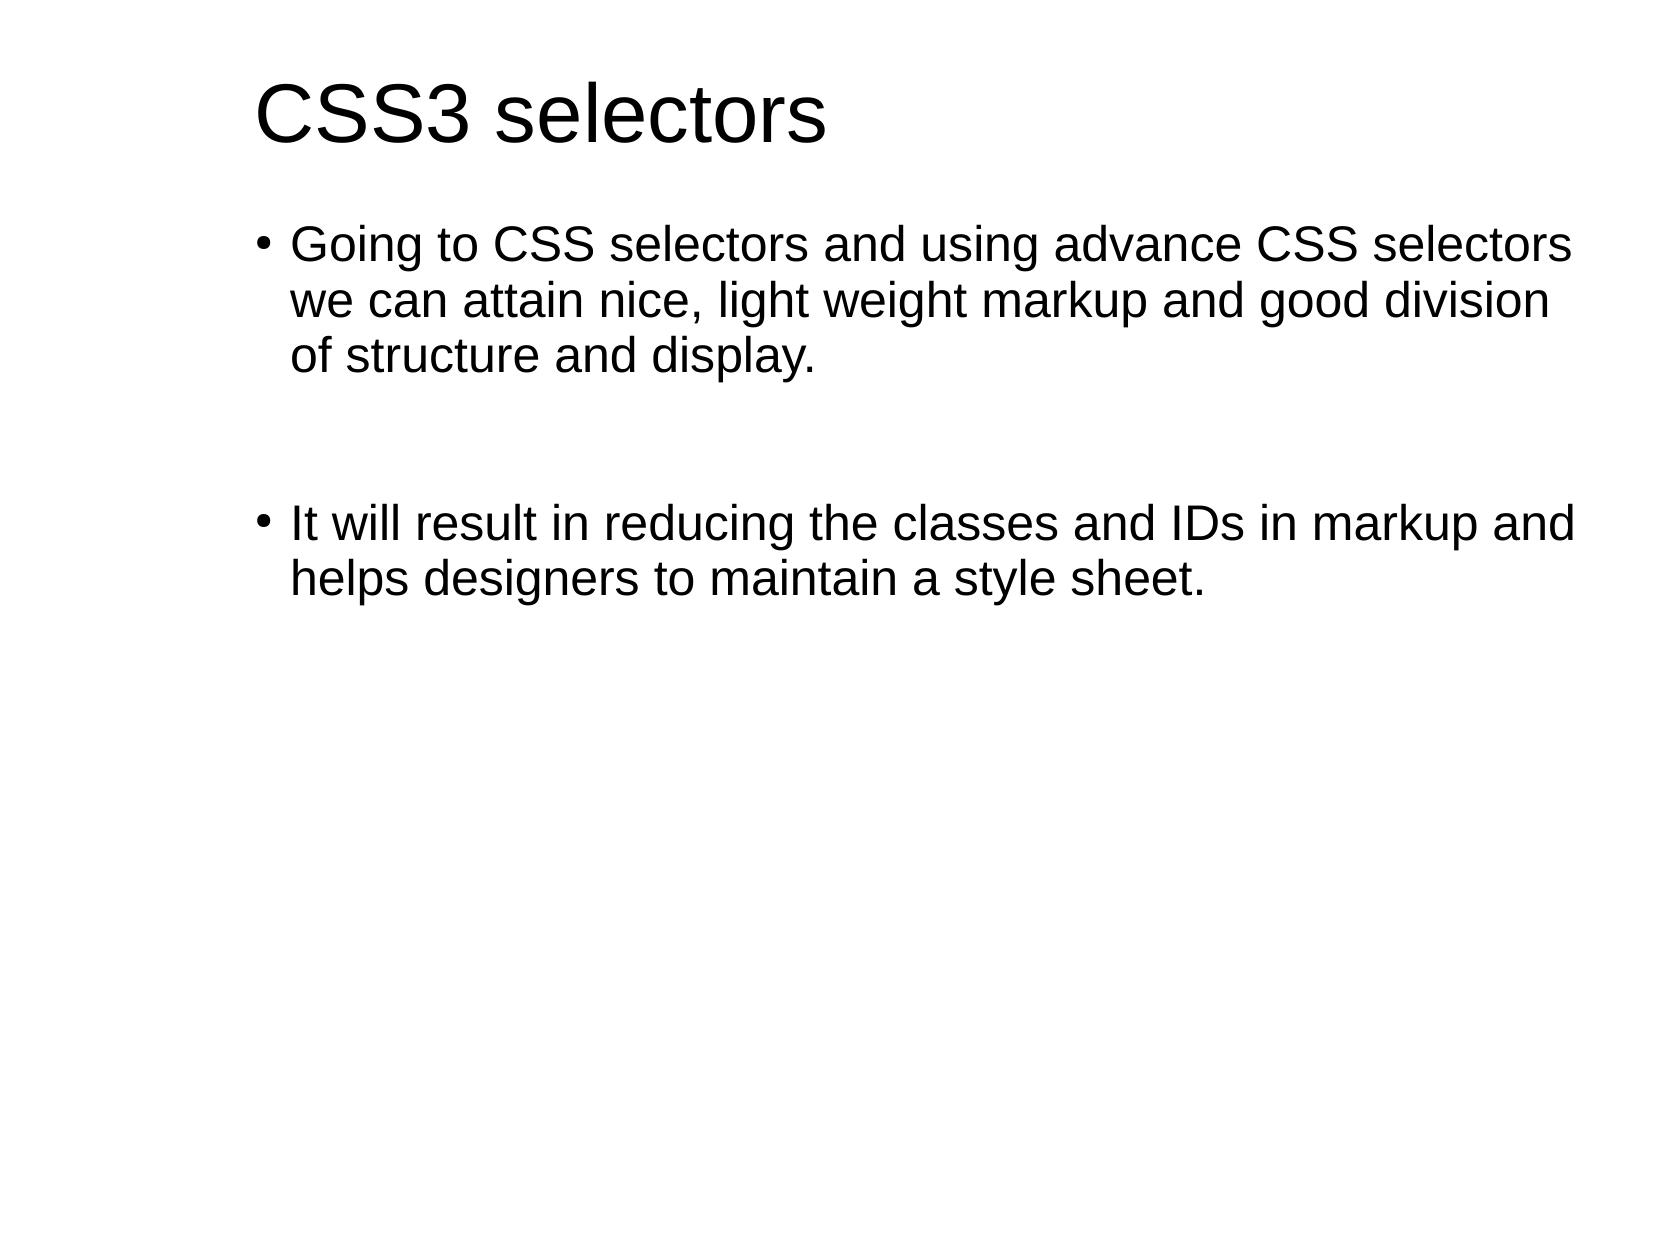

CSS3 selectors
Going to CSS selectors and using advance CSS selectors
we can attain nice, light weight markup and good division
of structure and display.
It will result in reducing the classes and IDs in markup and
helps designers to maintain a style sheet.